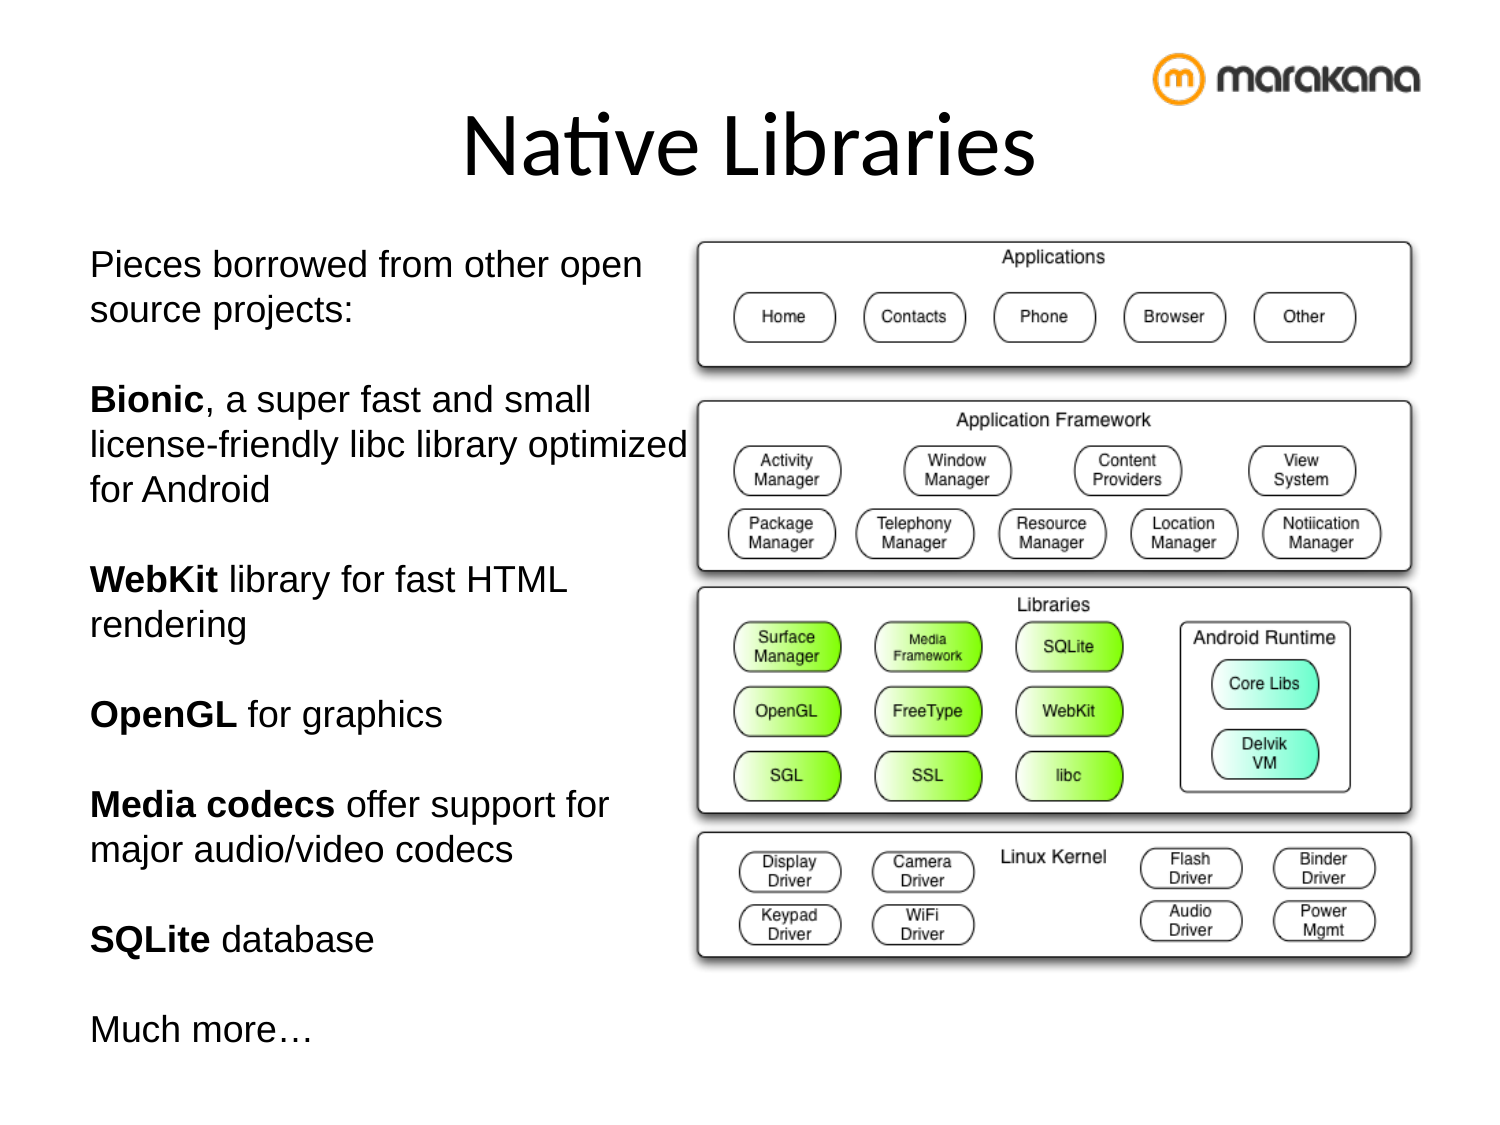

# Native Libraries
Pieces borrowed from other open source projects:
Bionic, a super fast and small license-friendly libc library optimized for Android
WebKit library for fast HTML rendering
OpenGL for graphics
Media codecs offer support for major audio/video codecs
SQLite database
Much more…